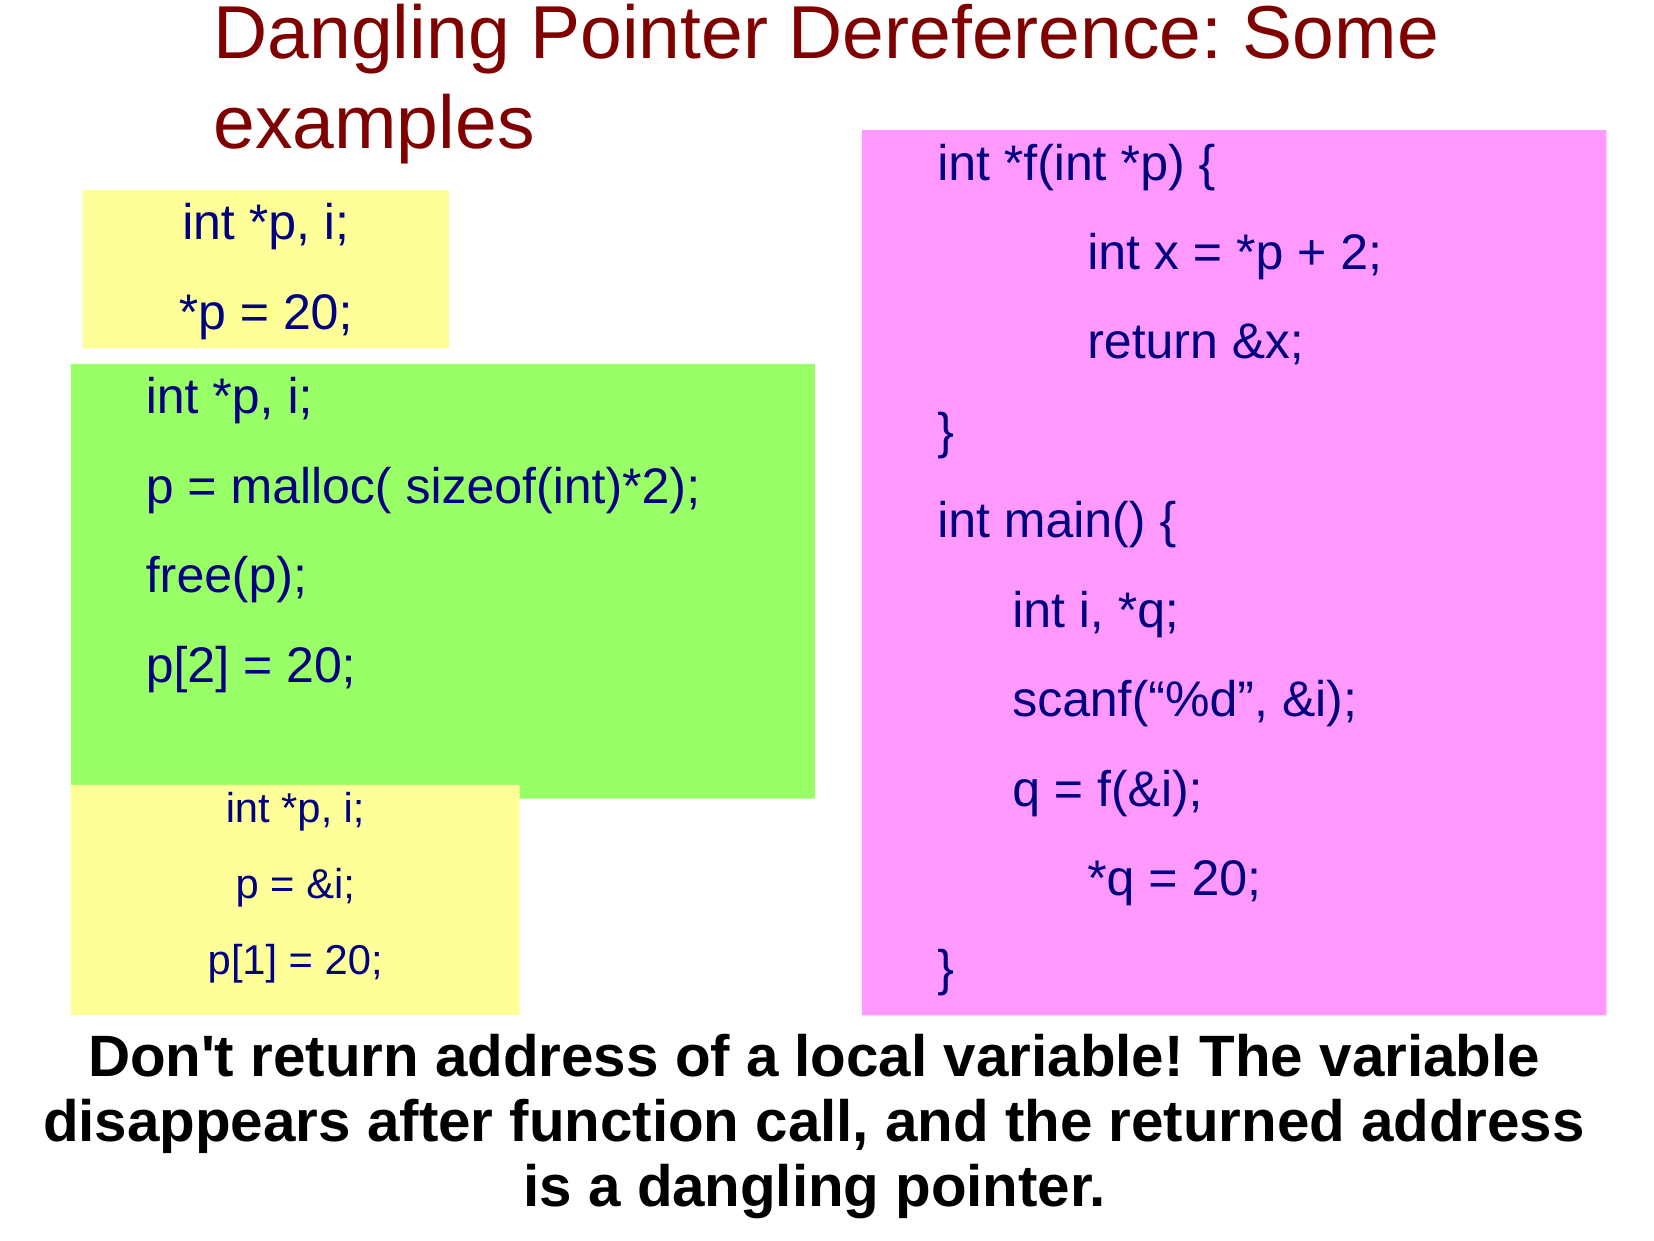

# Dangling Pointer Dereference: Some examples
	int *f(int *p) {
 		int x = *p + 2;
 		return &x;
	}
	int main() {
 		int i, *q;
 		scanf(“%d”, &i);
 		q = f(&i);
 		*q = 20;
	}
int *p, i;
*p = 20;
	int *p, i;
	p = malloc( sizeof(int)*2);
	free(p);
	p[2] = 20;
int *p, i;
p = &i;
p[1] = 20;
Don't return address of a local variable! The variable disappears after function call, and the returned address is a dangling pointer.